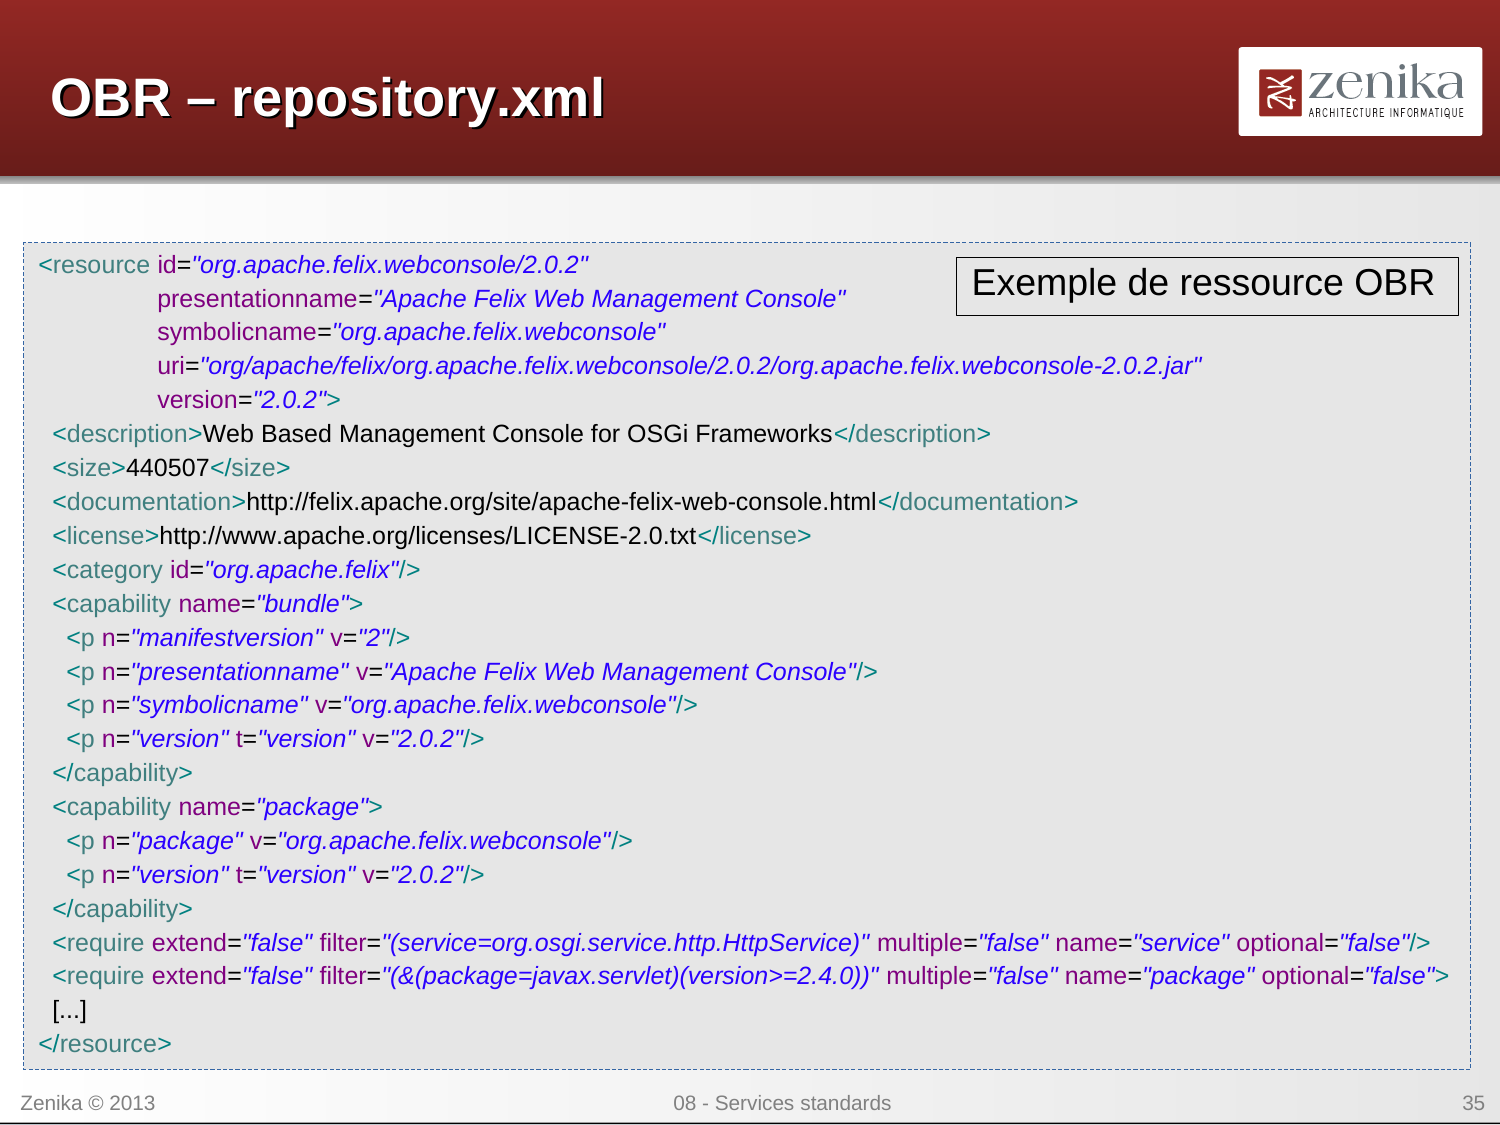

# OBR – repository.xml
<resource id="org.apache.felix.webconsole/2.0.2"
 presentationname="Apache Felix Web Management Console"
 symbolicname="org.apache.felix.webconsole"
 uri="org/apache/felix/org.apache.felix.webconsole/2.0.2/org.apache.felix.webconsole-2.0.2.jar"
 version="2.0.2">
 <description>Web Based Management Console for OSGi Frameworks</description>
 <size>440507</size>
 <documentation>http://felix.apache.org/site/apache-felix-web-console.html</documentation>
 <license>http://www.apache.org/licenses/LICENSE-2.0.txt</license>
 <category id="org.apache.felix"/>
 <capability name="bundle">
 <p n="manifestversion" v="2"/>
 <p n="presentationname" v="Apache Felix Web Management Console"/>
 <p n="symbolicname" v="org.apache.felix.webconsole"/>
 <p n="version" t="version" v="2.0.2"/>
 </capability>
 <capability name="package">
 <p n="package" v="org.apache.felix.webconsole"/>
 <p n="version" t="version" v="2.0.2"/>
 </capability>
 <require extend="false" filter="(service=org.osgi.service.http.HttpService)" multiple="false" name="service" optional="false"/>
 <require extend="false" filter="(&(package=javax.servlet)(version>=2.4.0))" multiple="false" name="package" optional="false">
 [...]
</resource>
Exemple de ressource OBR